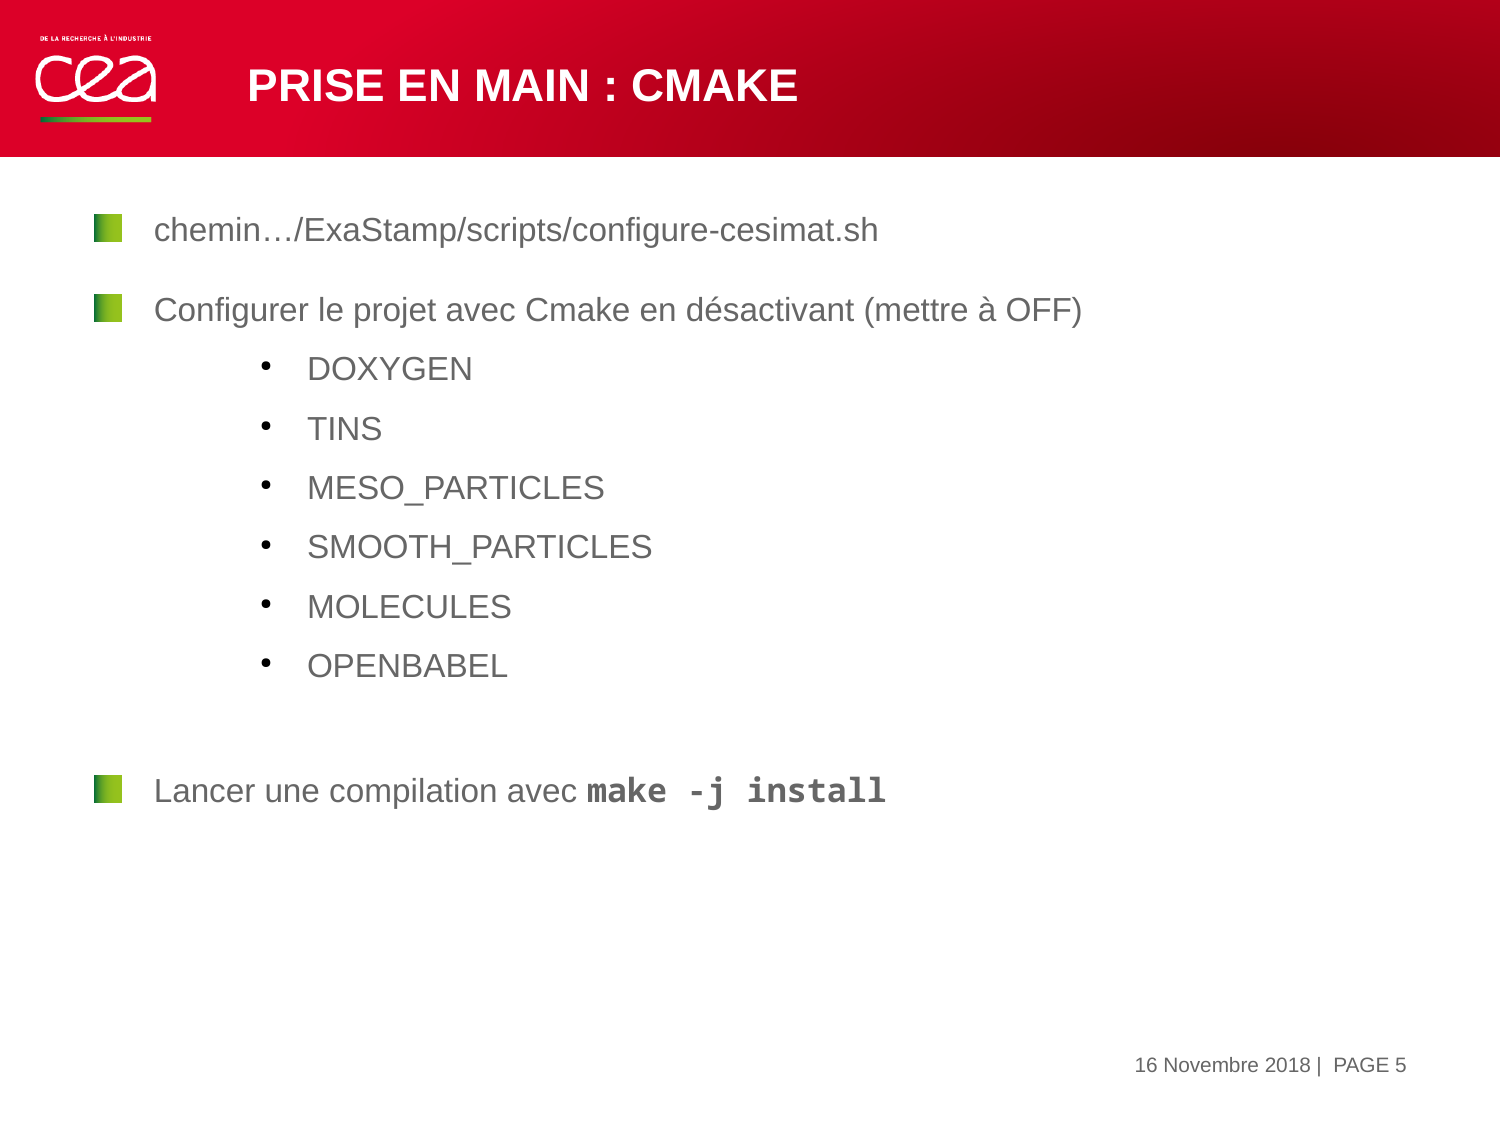

# Prise en main : CMake
chemin…/ExaStamp/scripts/configure-cesimat.sh
Configurer le projet avec Cmake en désactivant (mettre à OFF)
DOXYGEN
TINS
MESO_PARTICLES
SMOOTH_PARTICLES
MOLECULES
OPENBABEL
Lancer une compilation avec make -j install
| PAGE
16 Novembre 2018